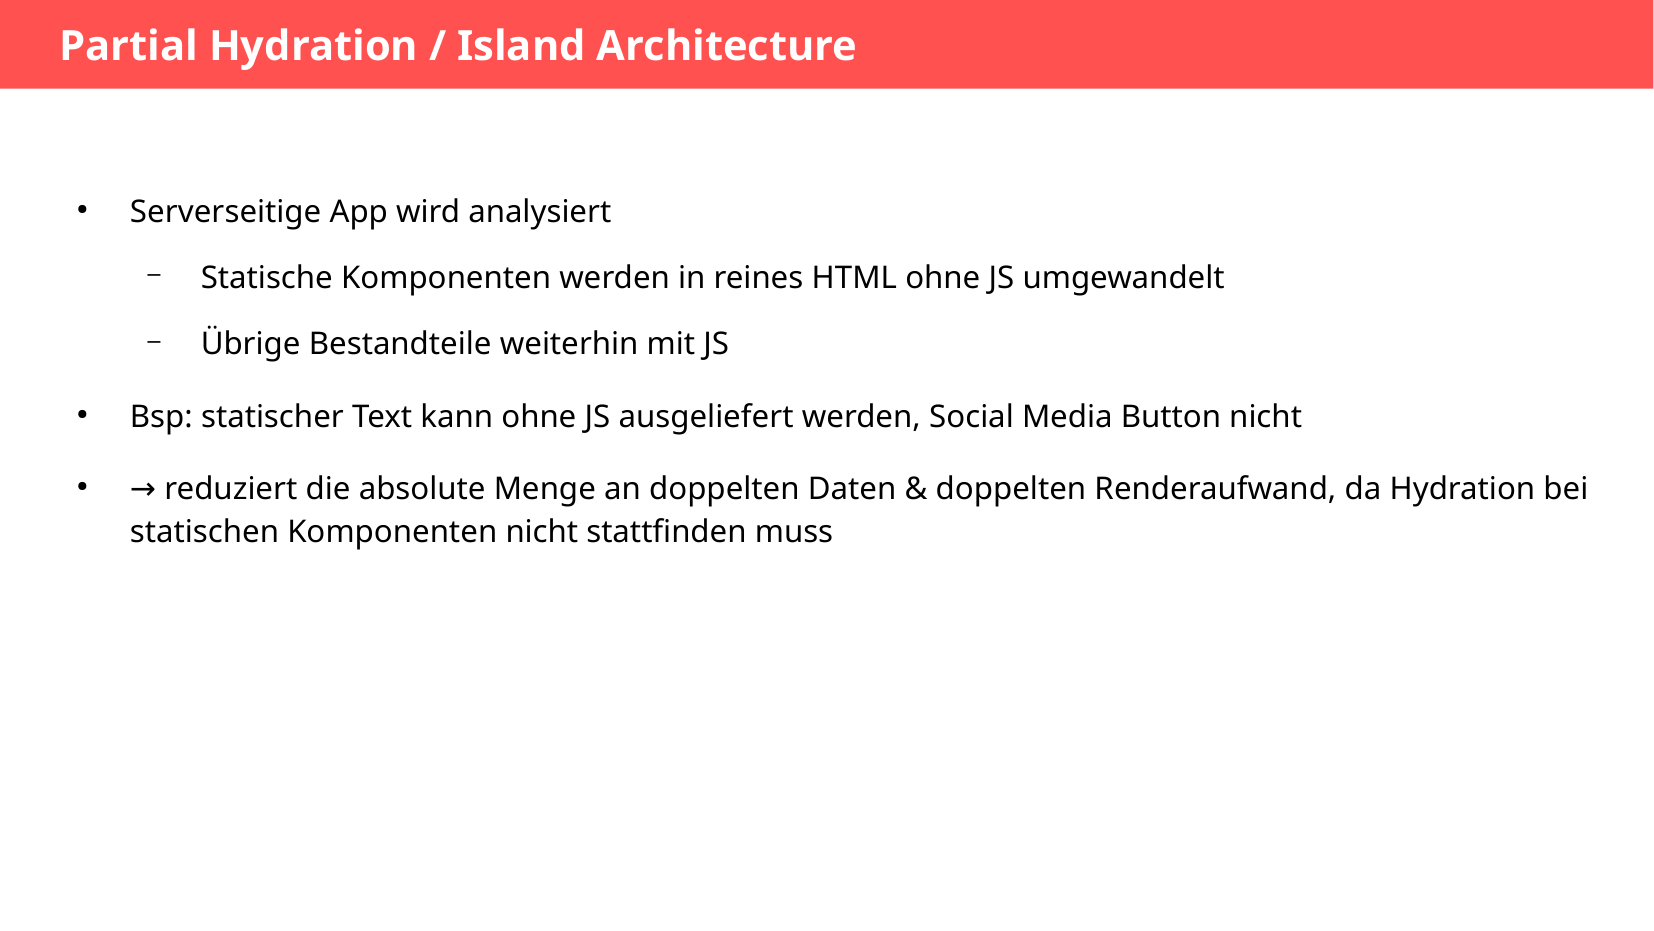

Partial Hydration / Island Architecture
# Serverseitige App wird analysiert
Statische Komponenten werden in reines HTML ohne JS umgewandelt
Übrige Bestandteile weiterhin mit JS
Bsp: statischer Text kann ohne JS ausgeliefert werden, Social Media Button nicht
→ reduziert die absolute Menge an doppelten Daten & doppelten Renderaufwand, da Hydration bei statischen Komponenten nicht stattfinden muss